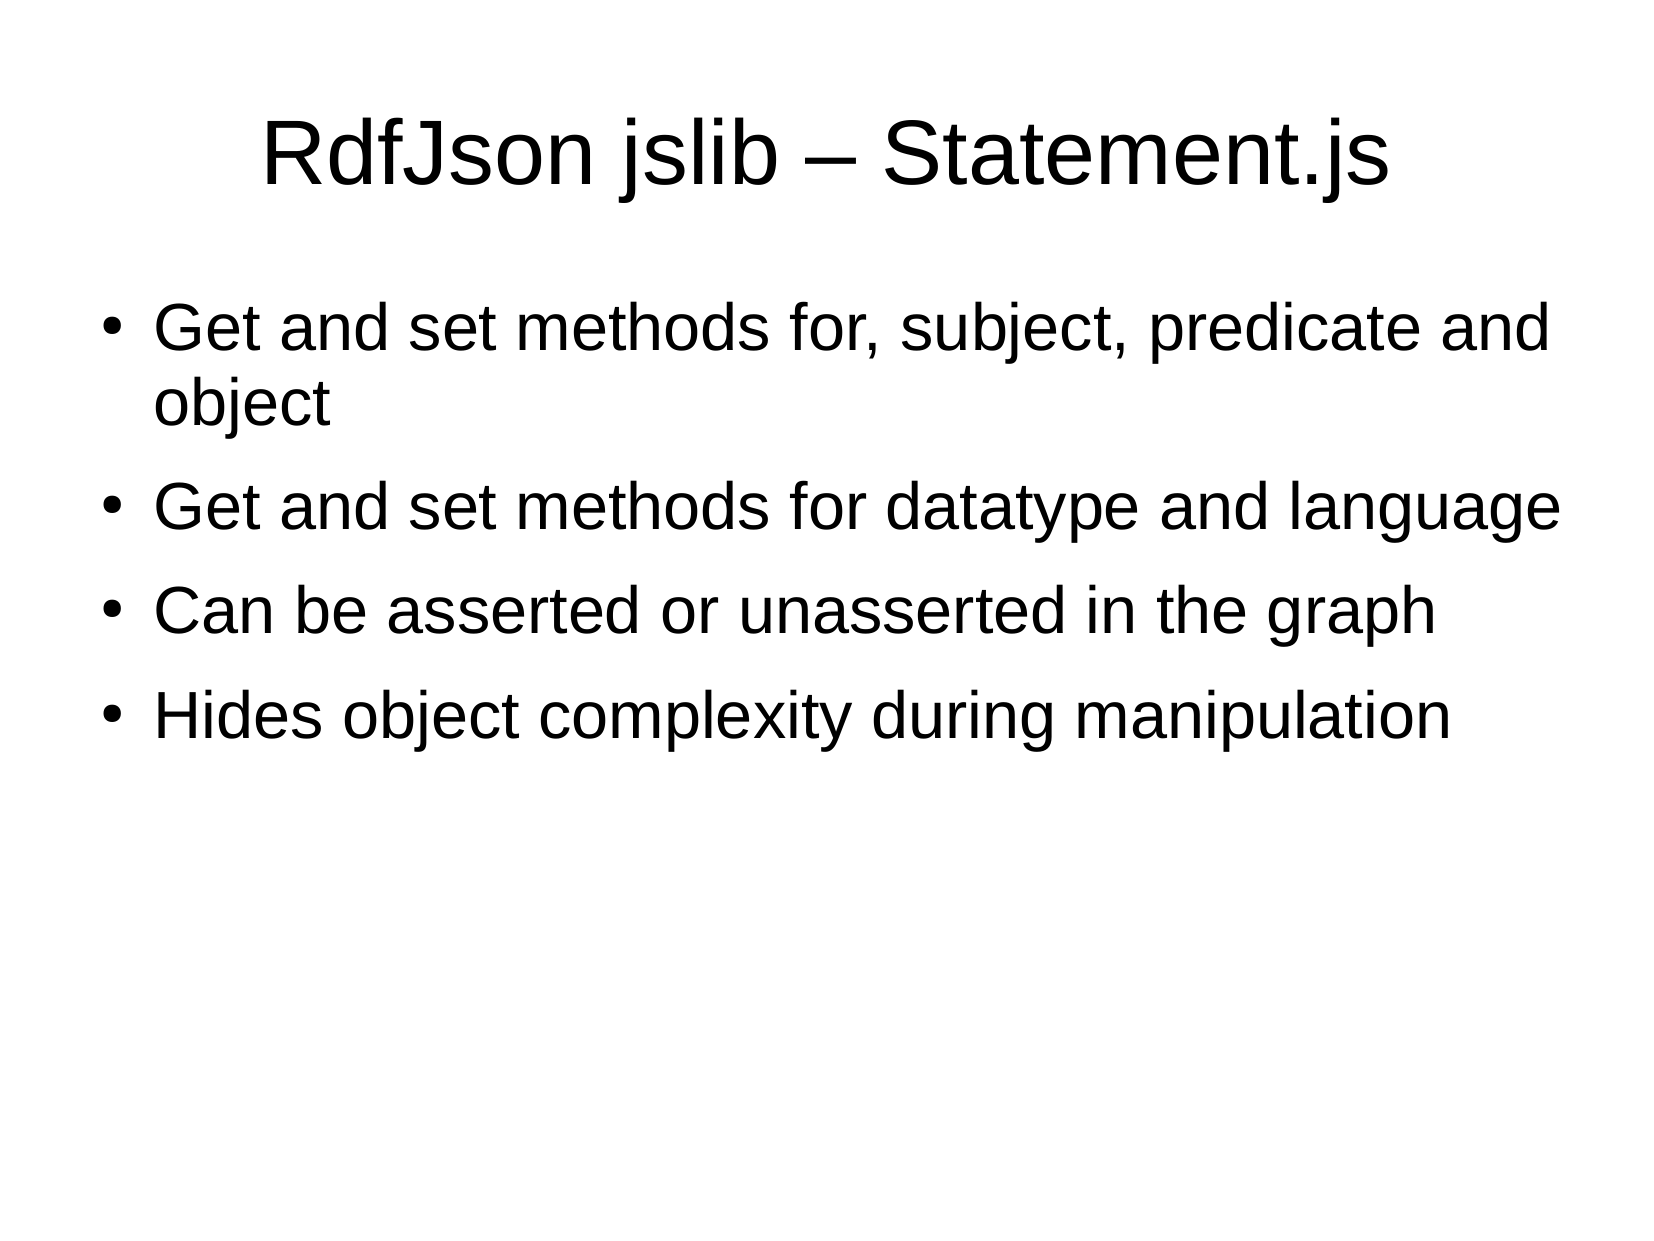

# RdfJson jslib – Statement.js
Get and set methods for, subject, predicate and object
Get and set methods for datatype and language
Can be asserted or unasserted in the graph
Hides object complexity during manipulation